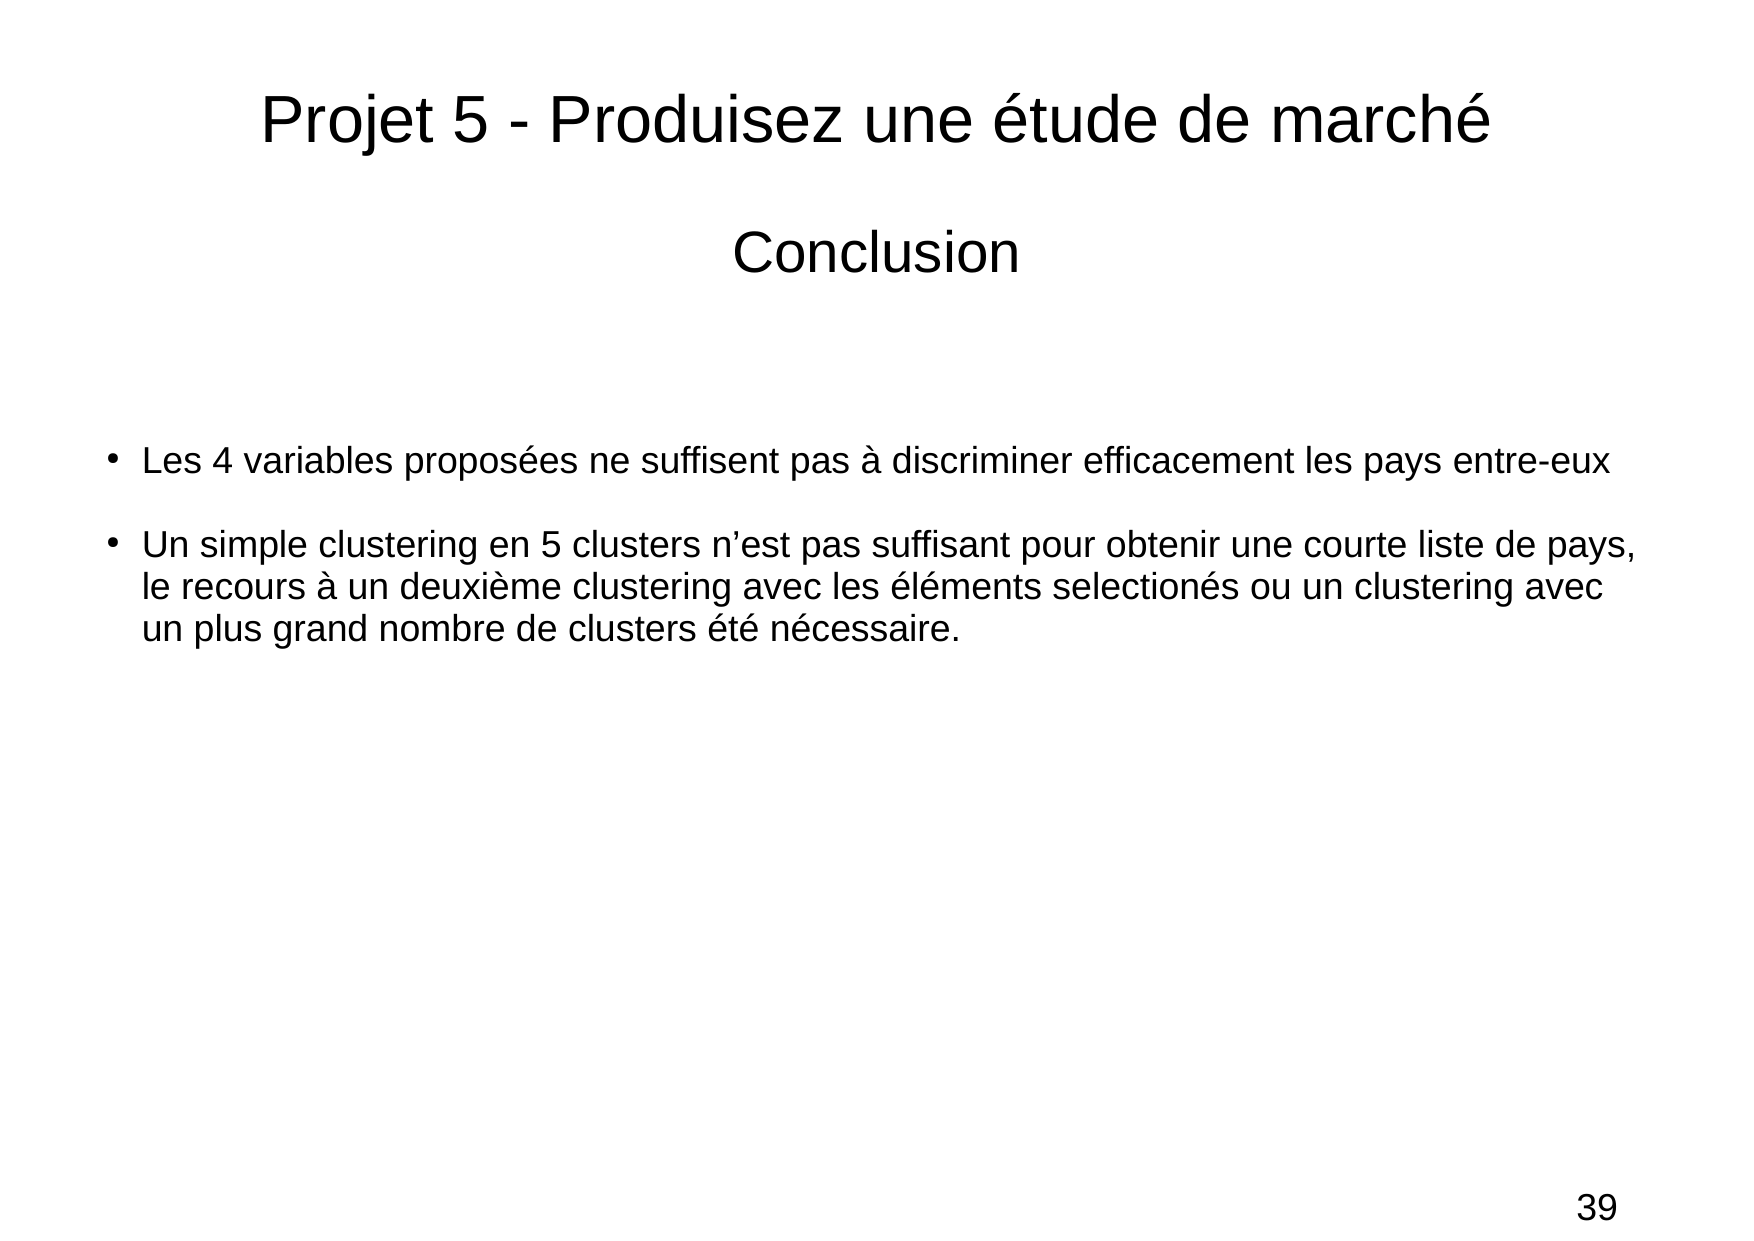

# Projet 5 - Produisez une étude de marché
Conclusion
Les 4 variables proposées ne suffisent pas à discriminer efficacement les pays entre-eux
Un simple clustering en 5 clusters n’est pas suffisant pour obtenir une courte liste de pays, le recours à un deuxième clustering avec les éléments selectionés ou un clustering avec un plus grand nombre de clusters été nécessaire.